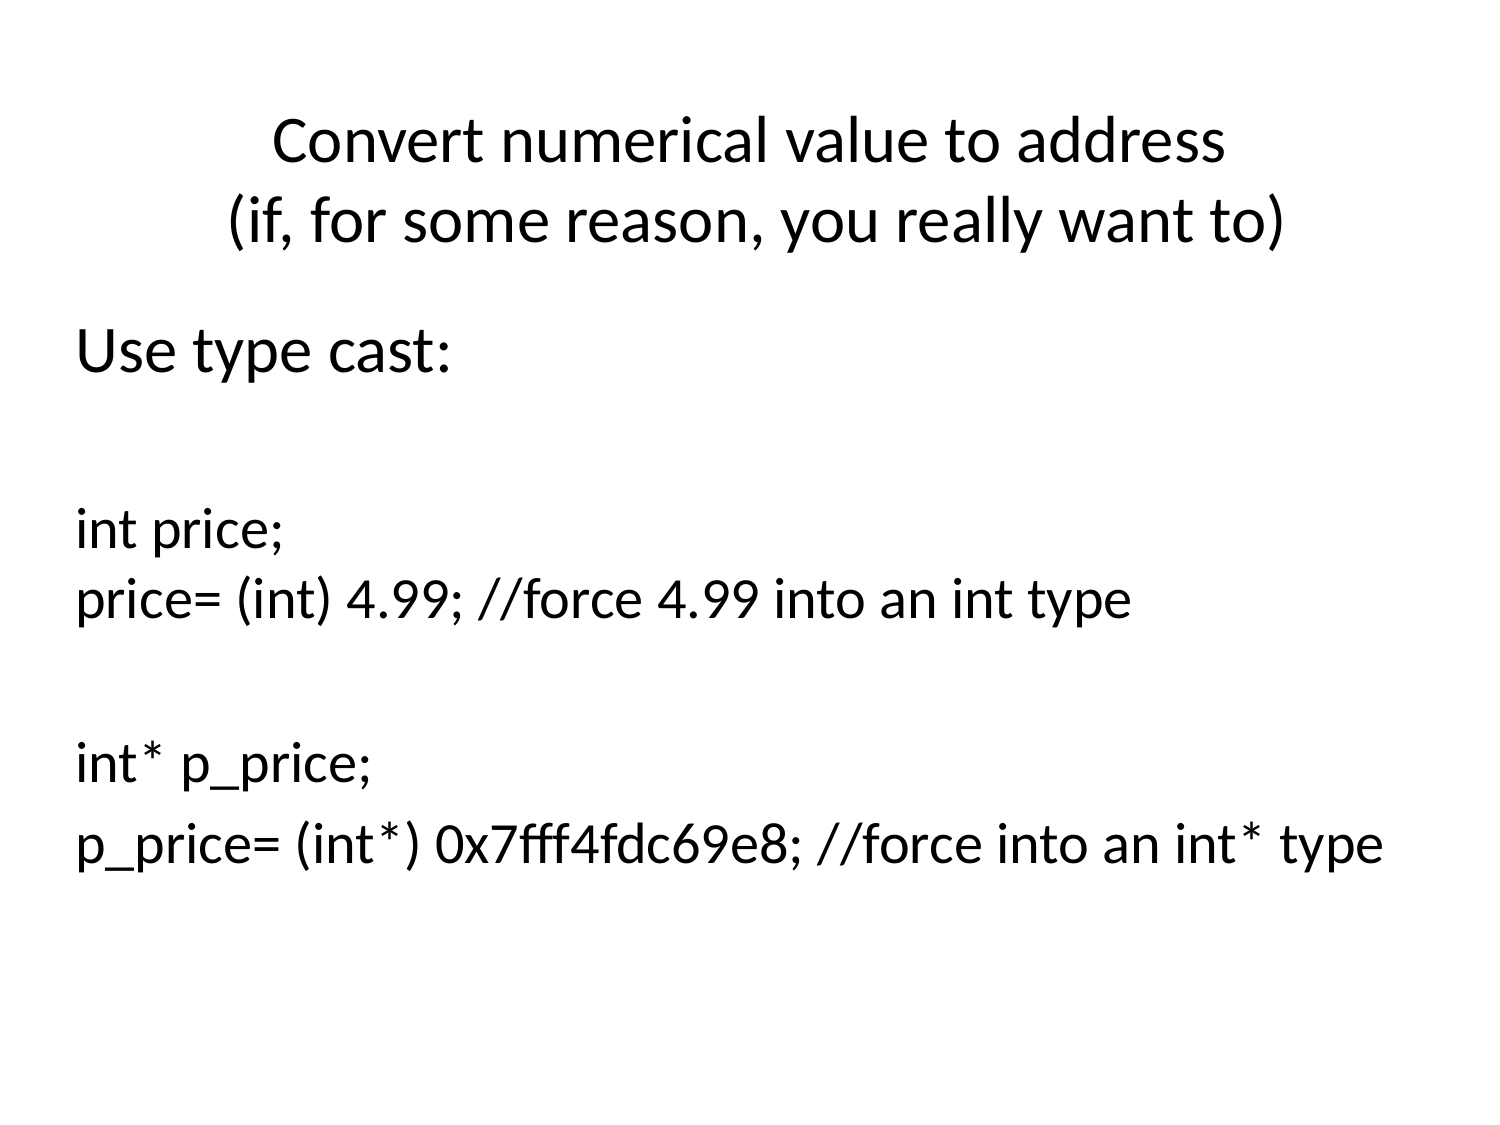

# Convert numerical value to address (if, for some reason, you really want to)
Use type cast:
int price;
price= (int) 4.99; //force 4.99 into an int type
int* p_price;
p_price= (int*) 0x7fff4fdc69e8; //force into an int* type